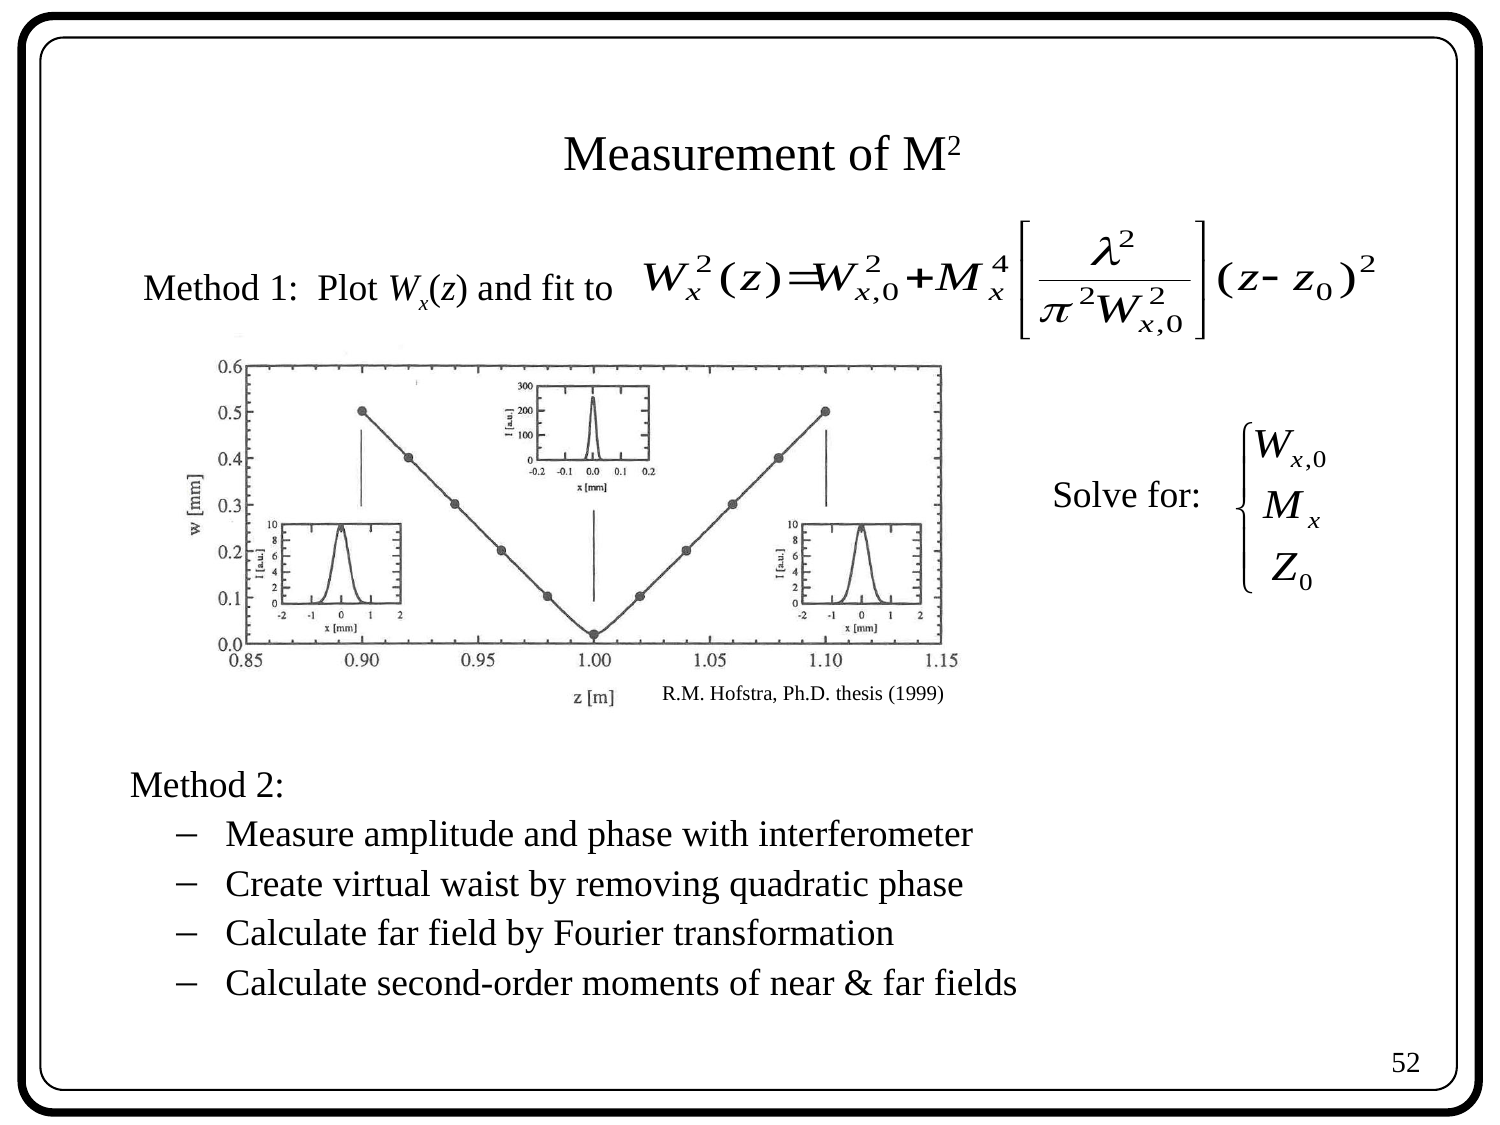

# Measurement of M2
 Method 1: Plot Wx(z) and fit to
Solve for:
R.M. Hofstra, Ph.D. thesis (1999)
 Method 2:
 Measure amplitude and phase with interferometer
 Create virtual waist by removing quadratic phase
 Calculate far field by Fourier transformation
 Calculate second-order moments of near & far fields